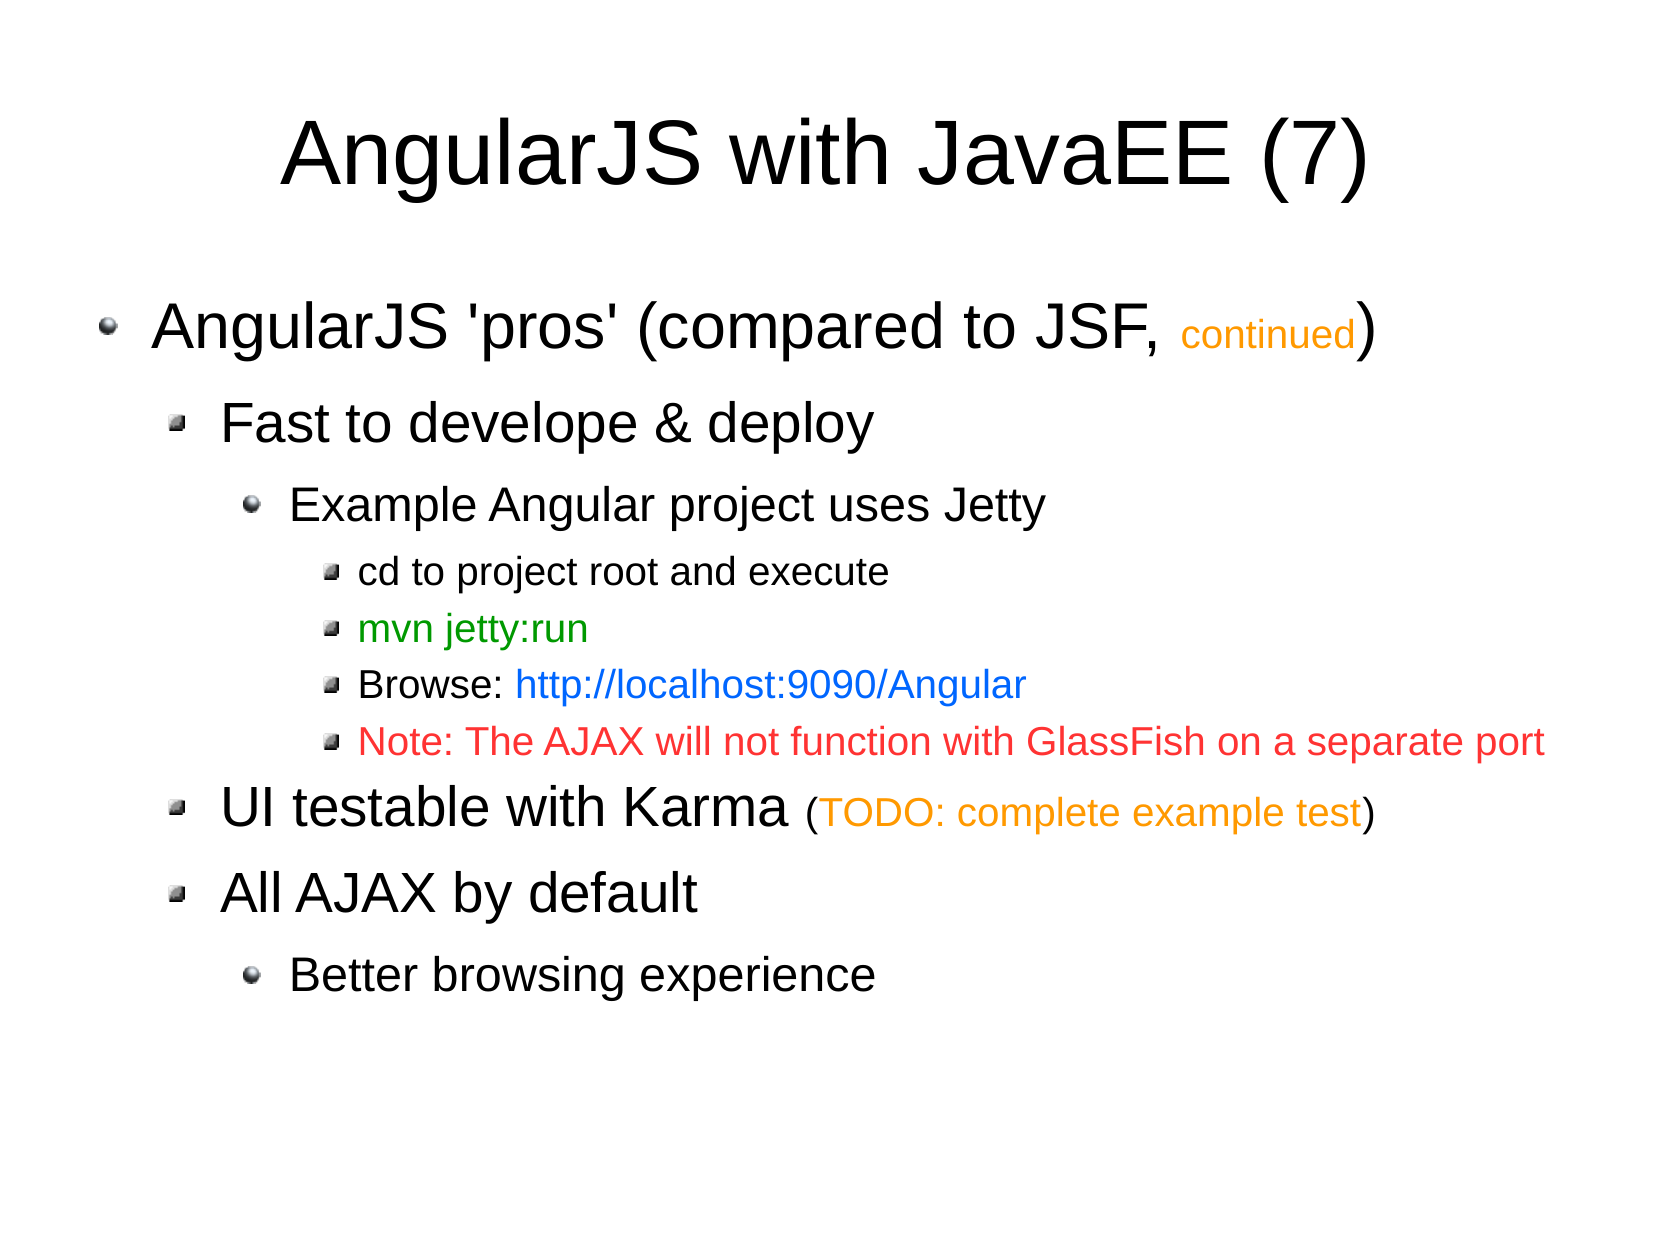

# AngularJS with JavaEE (7)
AngularJS 'pros' (compared to JSF, continued)
Fast to develope & deploy
Example Angular project uses Jetty
cd to project root and execute
mvn jetty:run
Browse: http://localhost:9090/Angular
Note: The AJAX will not function with GlassFish on a separate port
UI testable with Karma (TODO: complete example test)
All AJAX by default
Better browsing experience